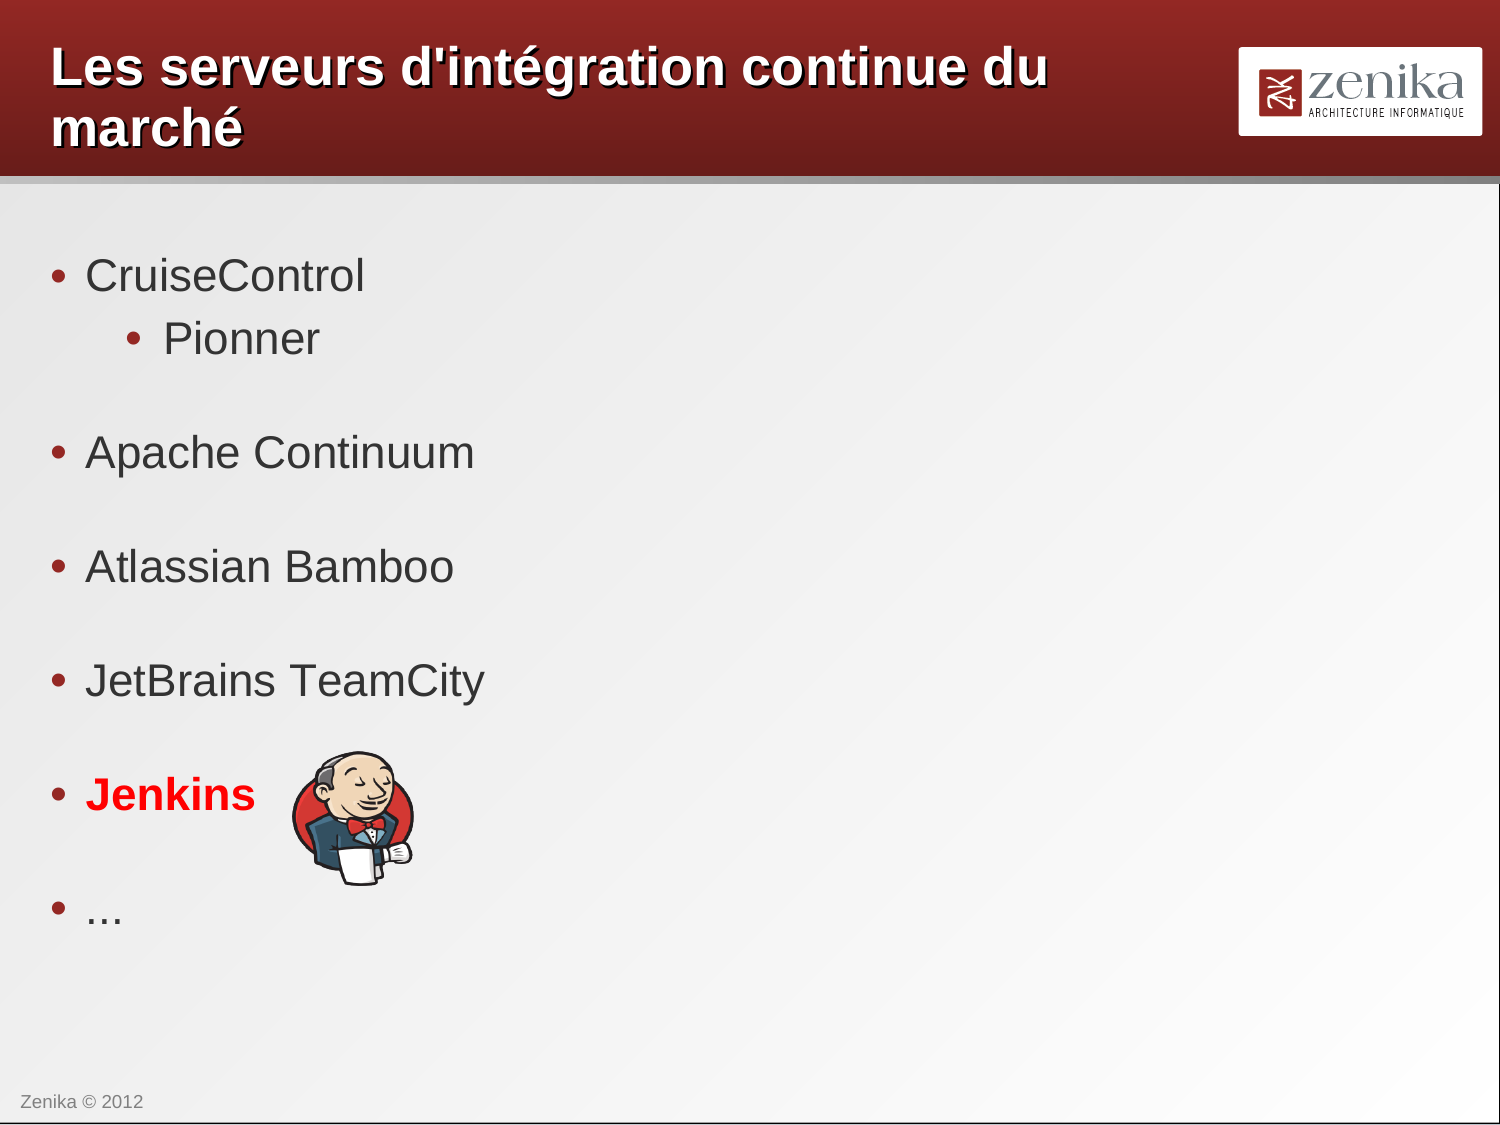

# Les serveurs d'intégration continue du marché
CruiseControl
Pionner
Apache Continuum
Atlassian Bamboo
JetBrains TeamCity
Jenkins
...